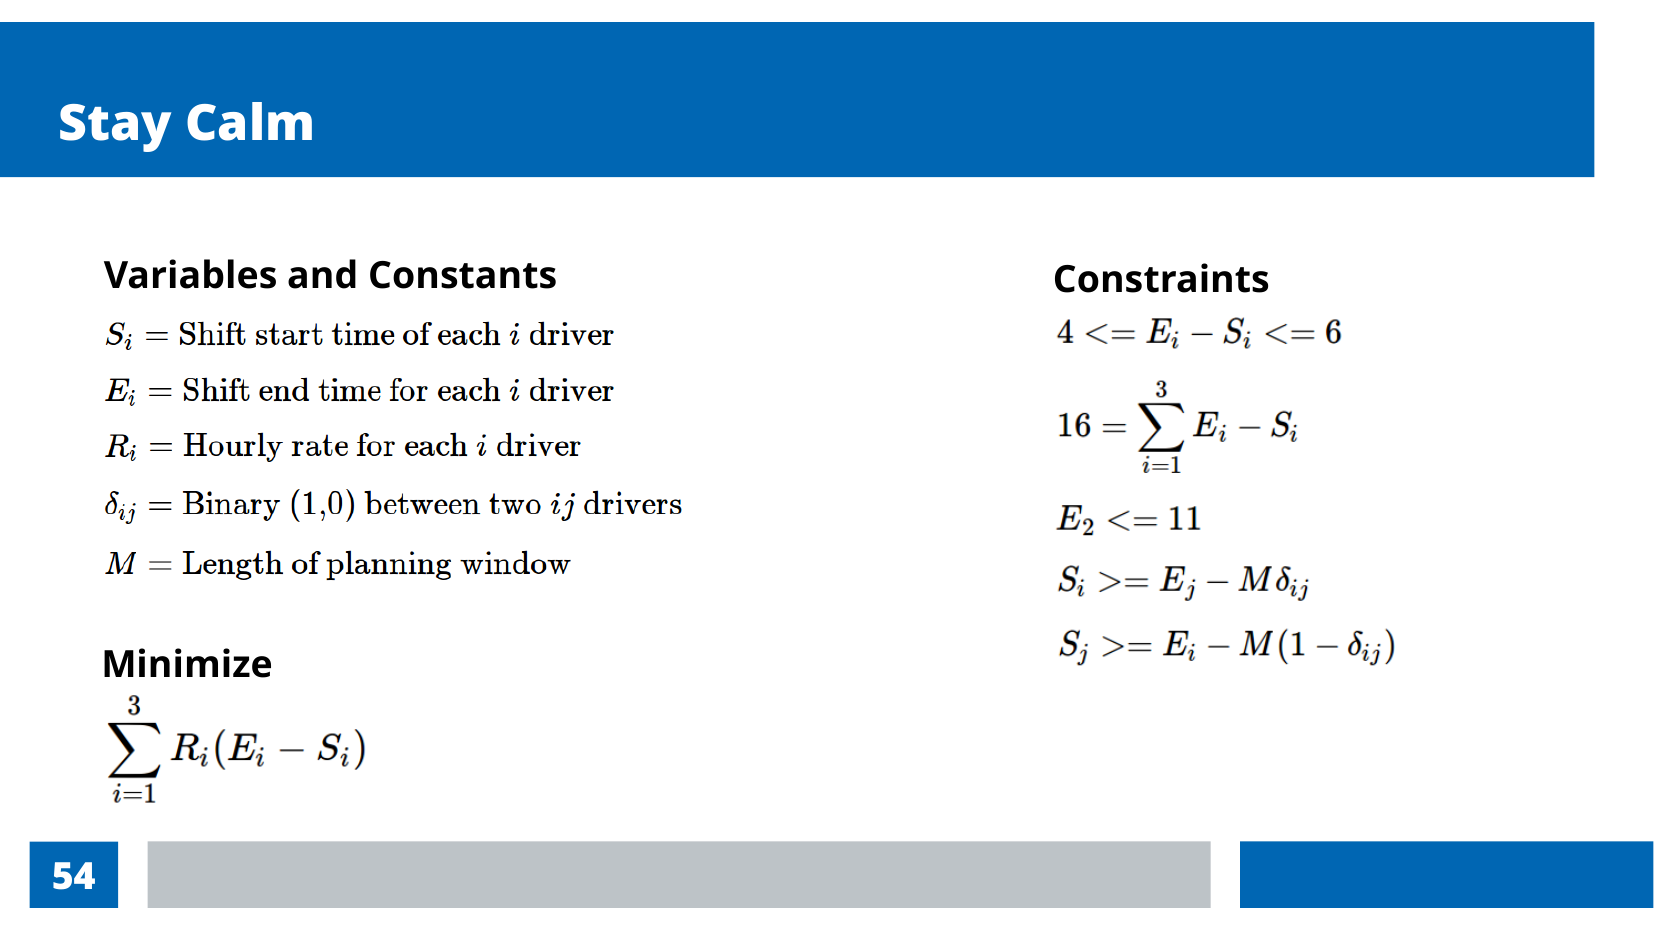

# Stay Calm
Variables and Constants
Constraints
Minimize
54